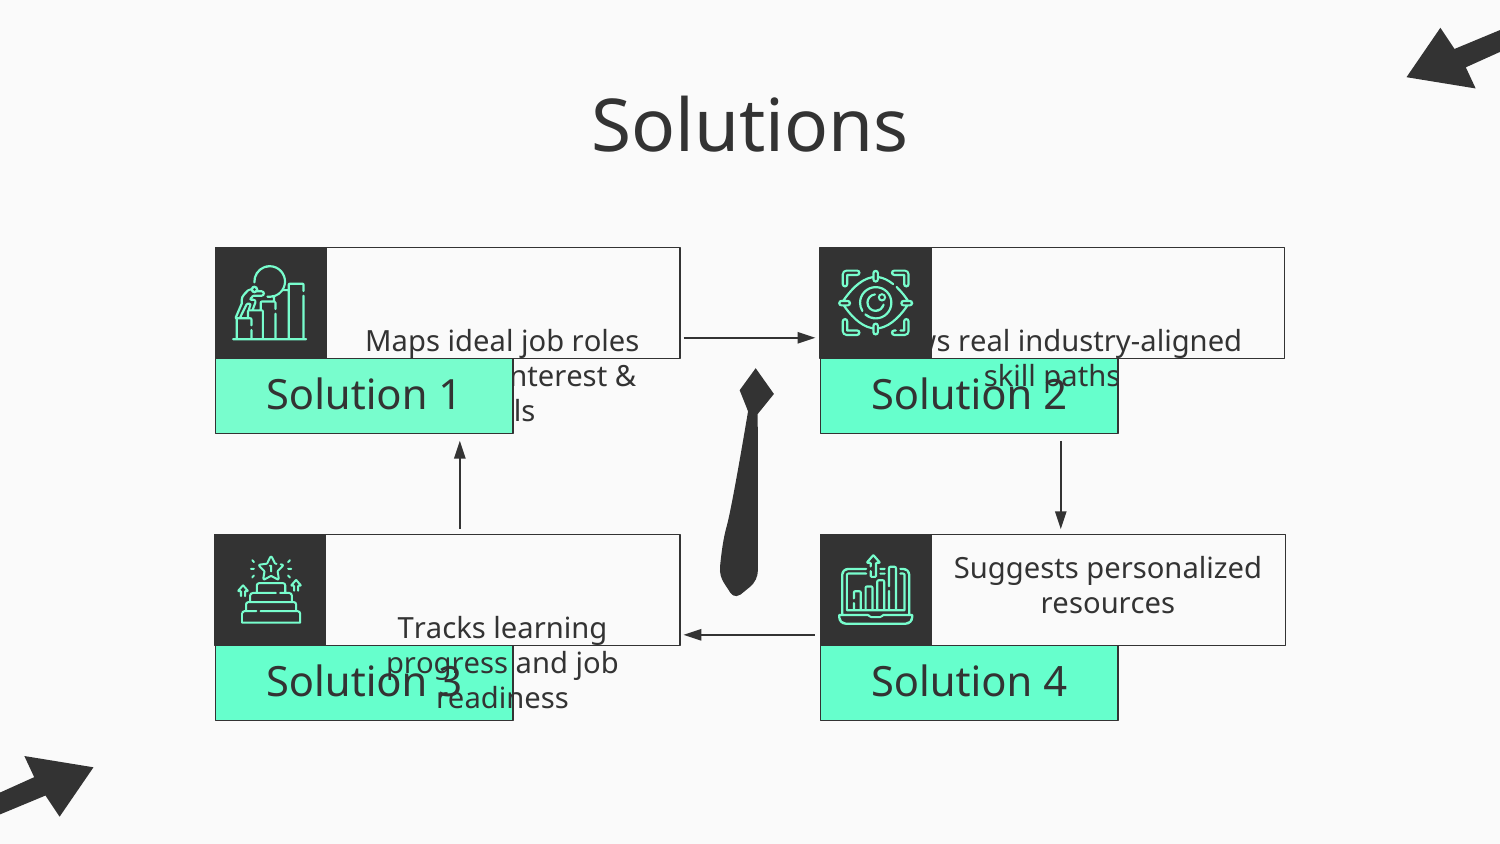

# Solutions
Maps ideal job roles based on interest & skills
Shows real industry-aligned skill paths
Solution 1
Solution 2
Tracks learning progress and job readiness
Suggests personalized resources
Solution 3
Solution 4